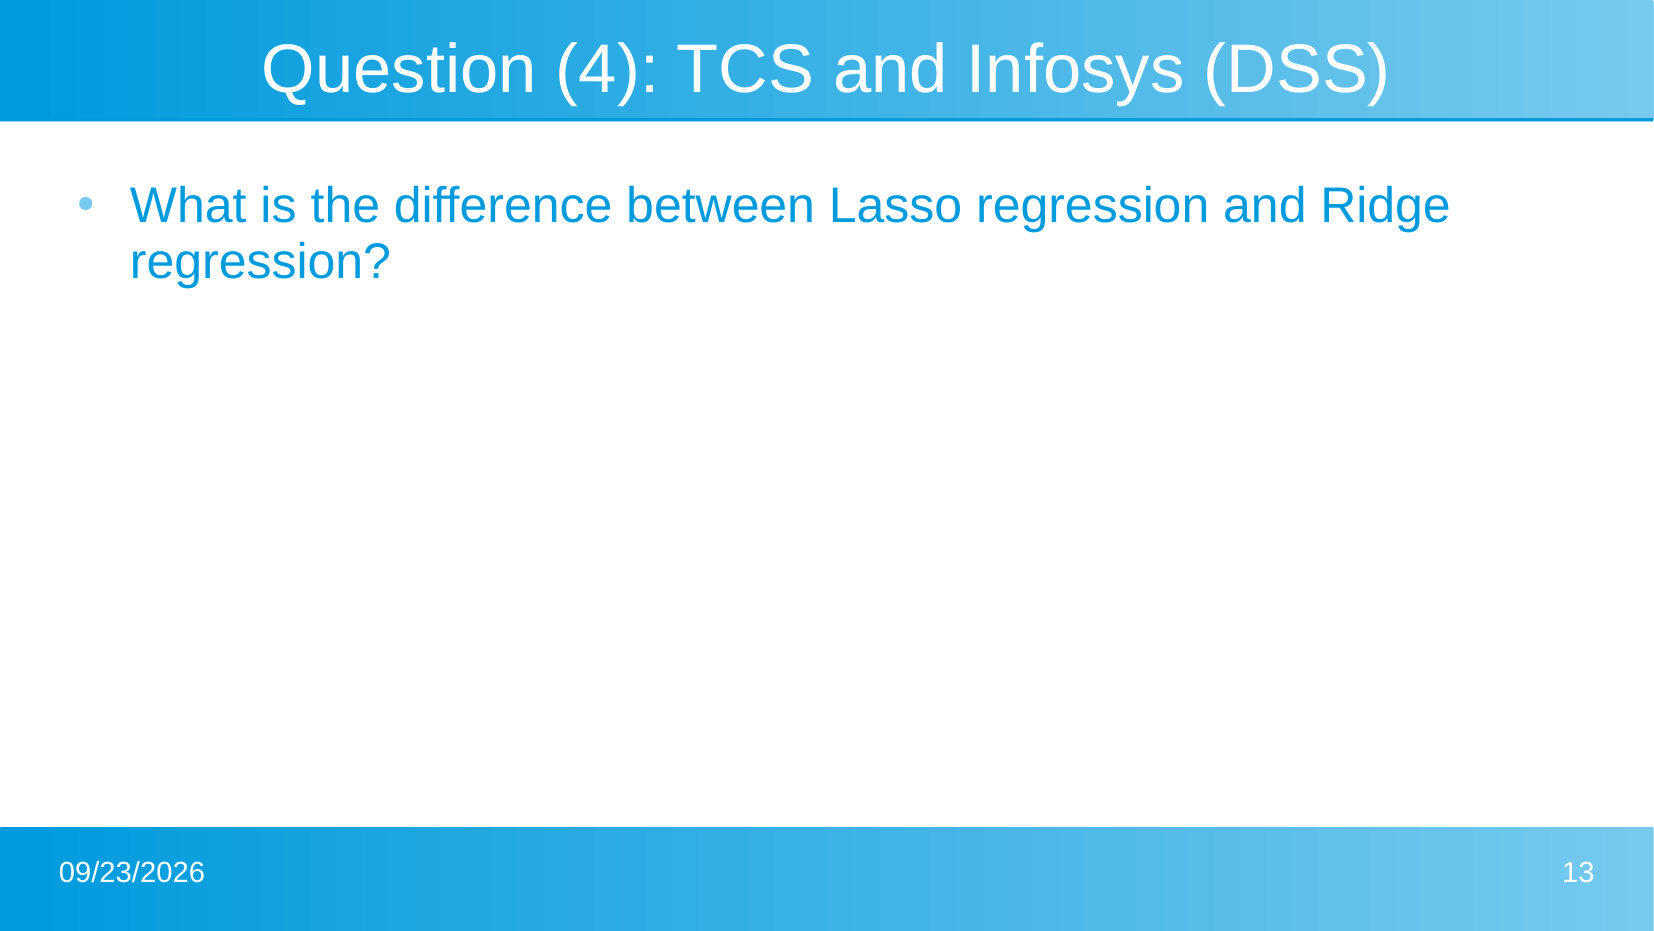

# Question (4): TCS and Infosys (DSS)
What is the difference between Lasso regression and Ridge regression?
13